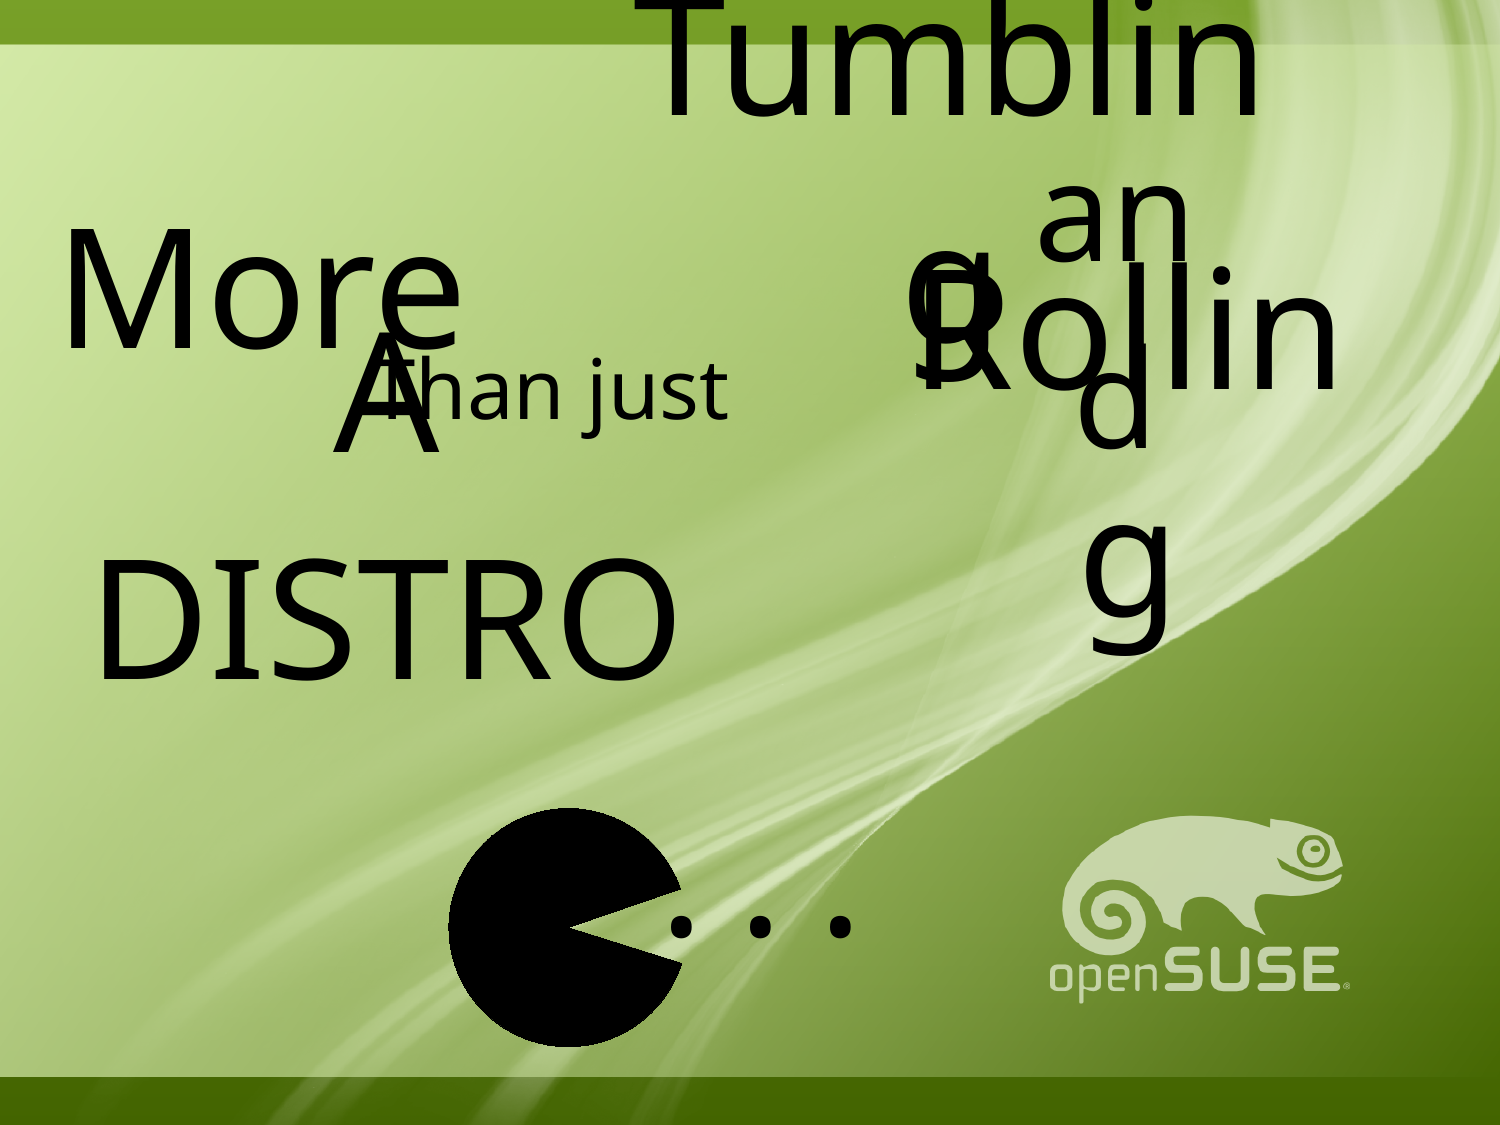

# Tumbling
and
More
Rolling
A DISTRO
Than just
.
.
.